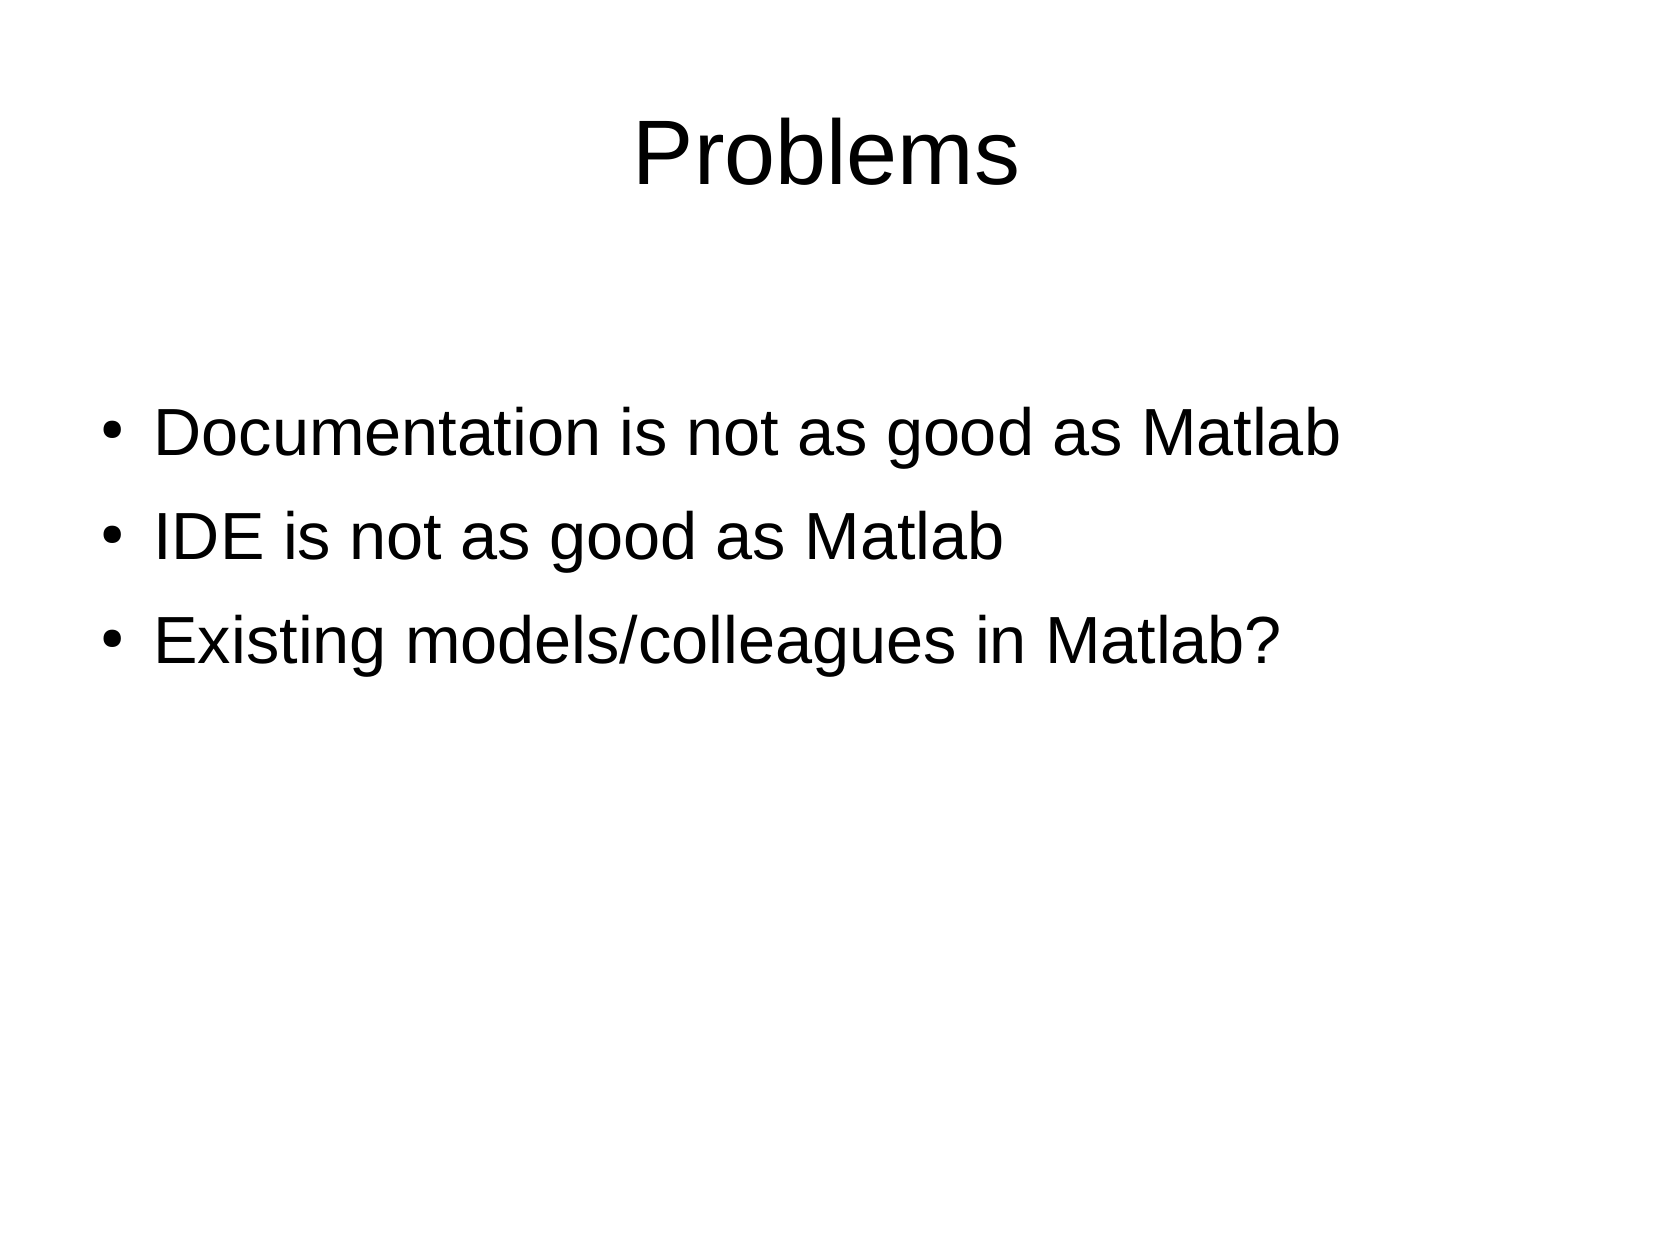

# Problems
Documentation is not as good as Matlab
IDE is not as good as Matlab
Existing models/colleagues in Matlab?